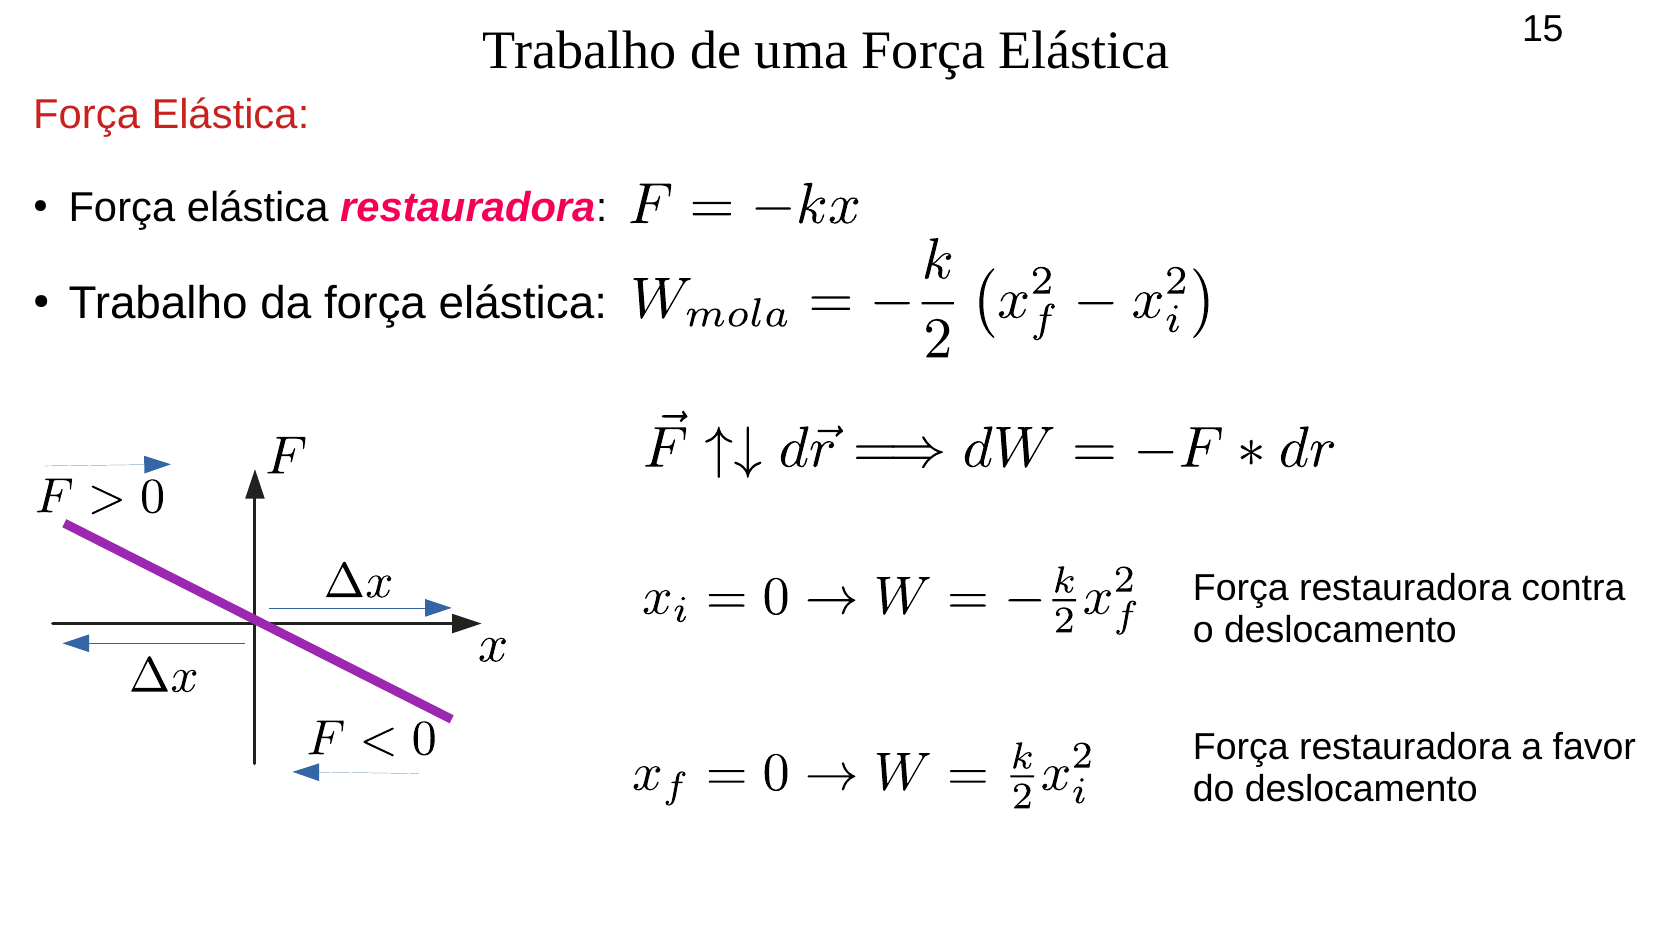

Trabalho de uma Força Elástica
Força Elástica:
Força elástica restauradora:
Trabalho da força elástica:
Força restauradora contra
o deslocamento
Força restauradora a favor
do deslocamento